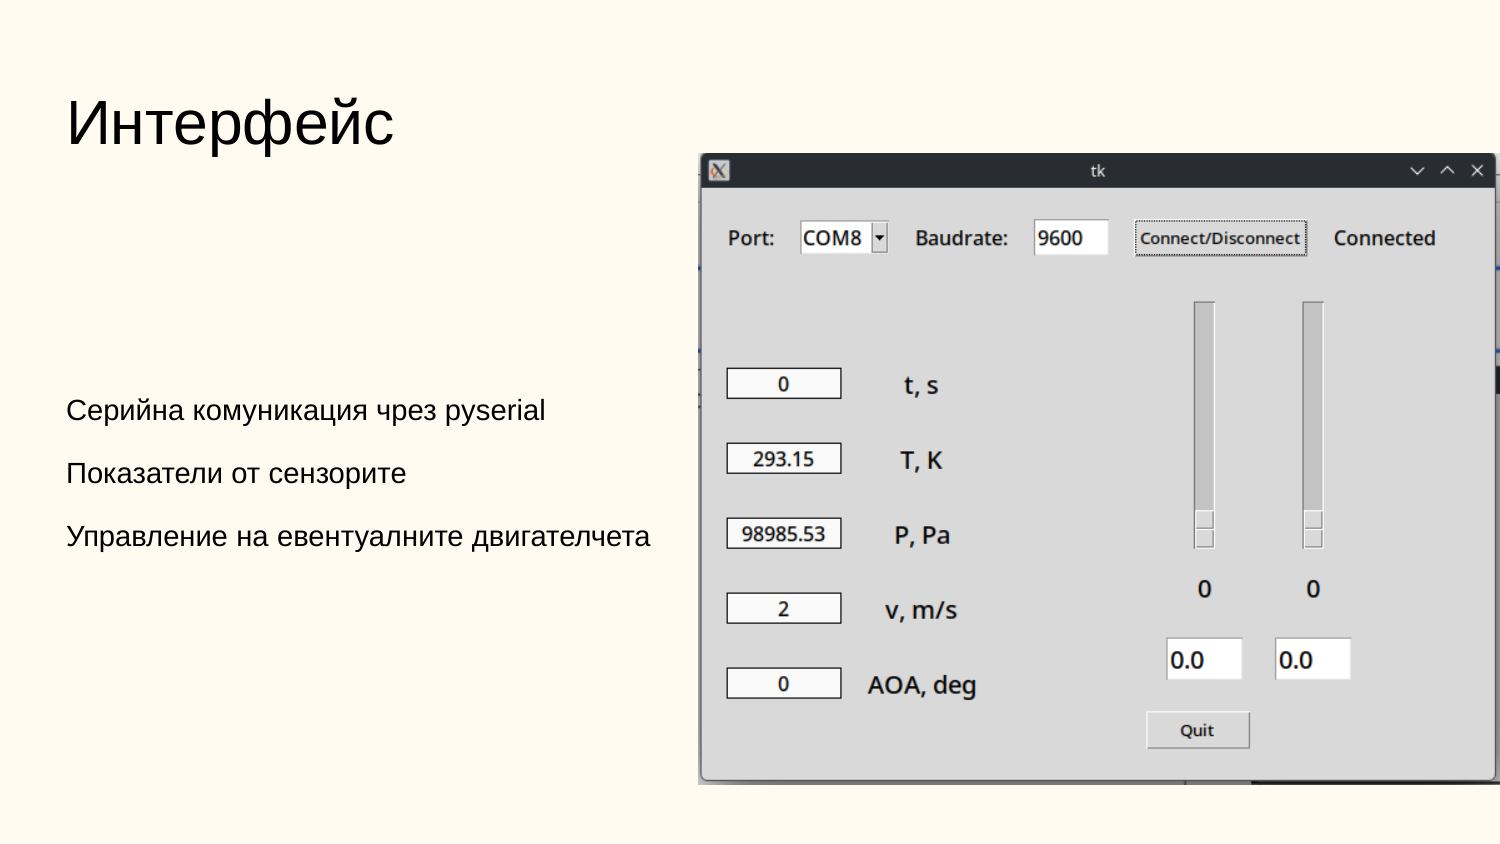

# Интерфейс
Серийна комуникация чрез pyserial
Показатели от сензорите
Управление на евентуалните двигателчета